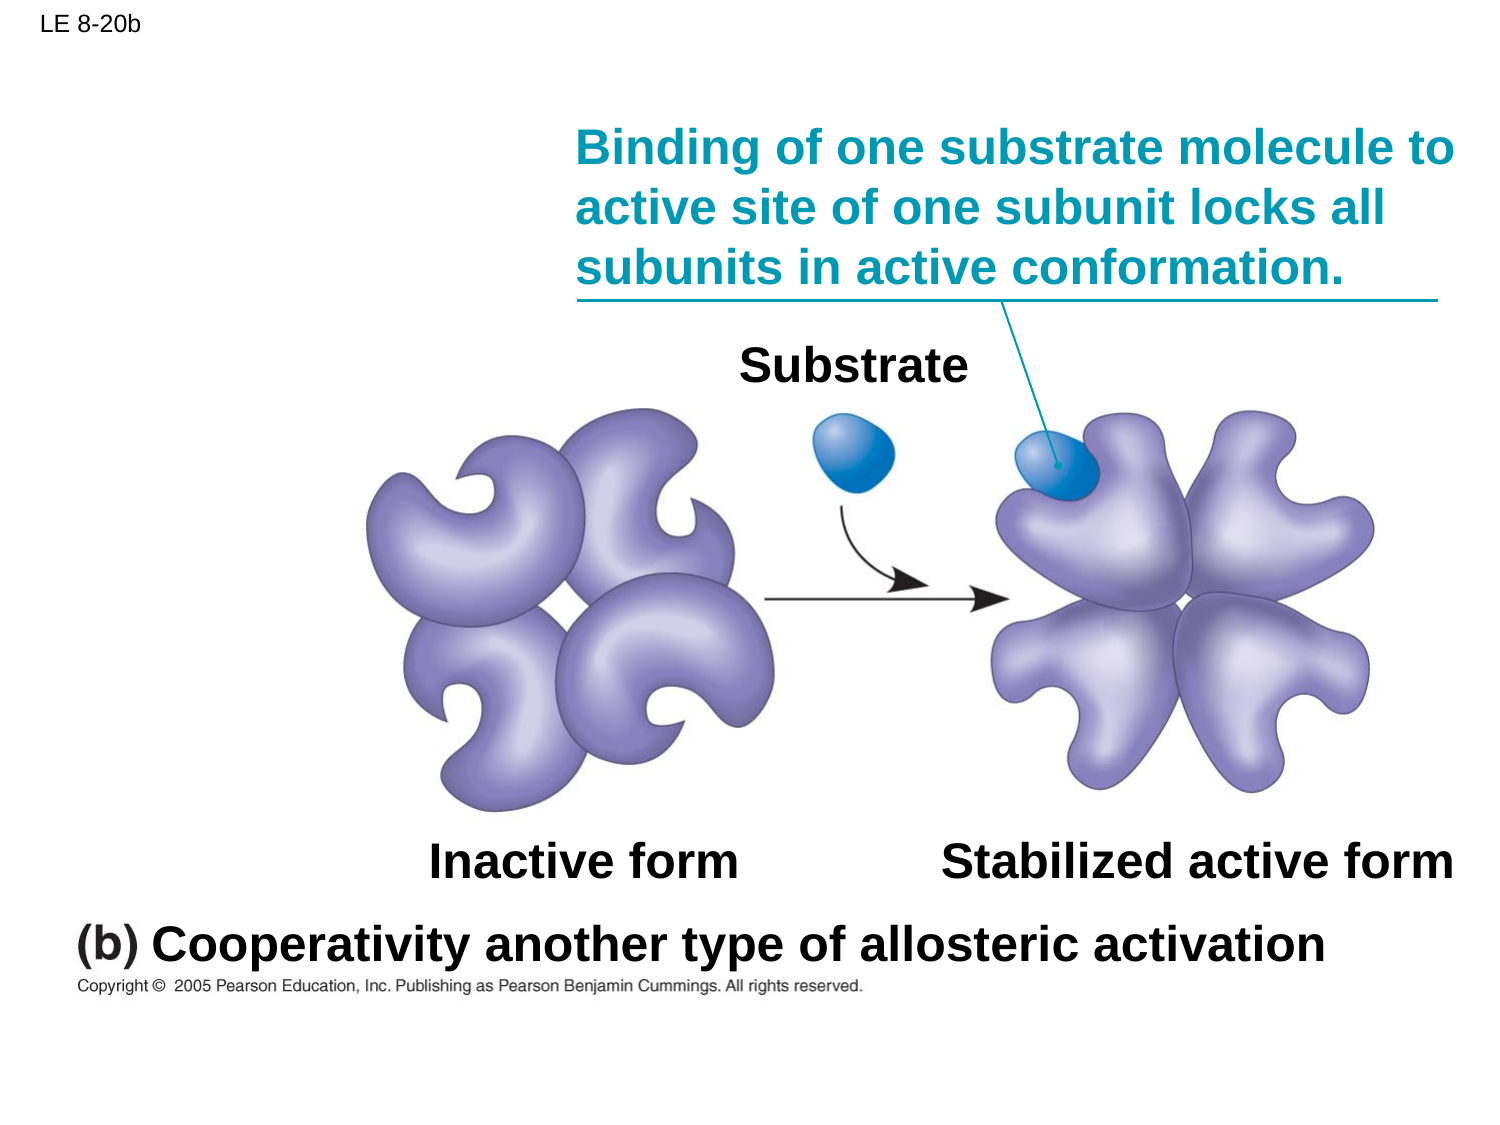

# LE 8-20b
Binding of one substrate molecule to
active site of one subunit locks all
subunits in active conformation.
Substrate
Inactive form
Stabilized active form
Cooperativity another type of allosteric activation